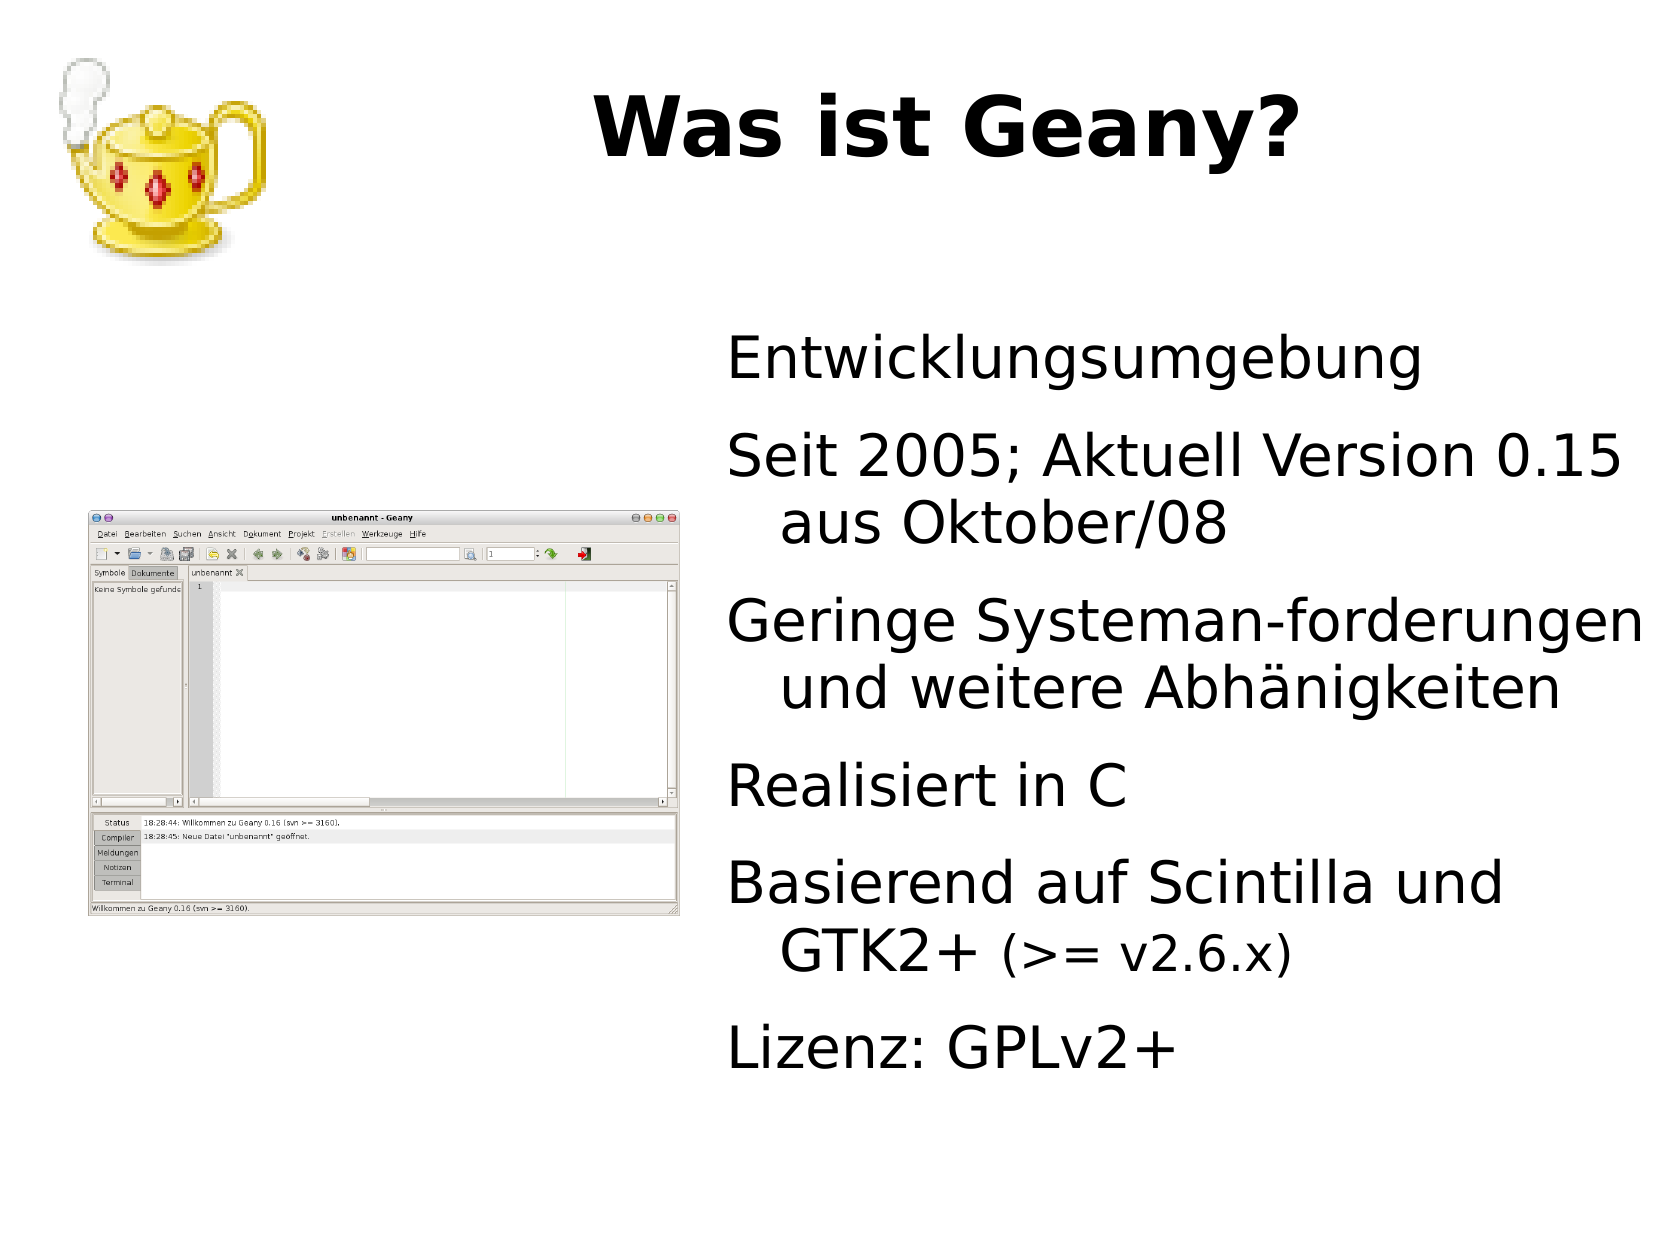

# Was ist Geany?
Entwicklungsumgebung
Seit 2005; Aktuell Version 0.15 aus Oktober/08
Geringe Systeman-forderungen und weitere Abhänigkeiten
Realisiert in C
Basierend auf Scintilla und GTK2+ (>= v2.6.x)
Lizenz: GPLv2+